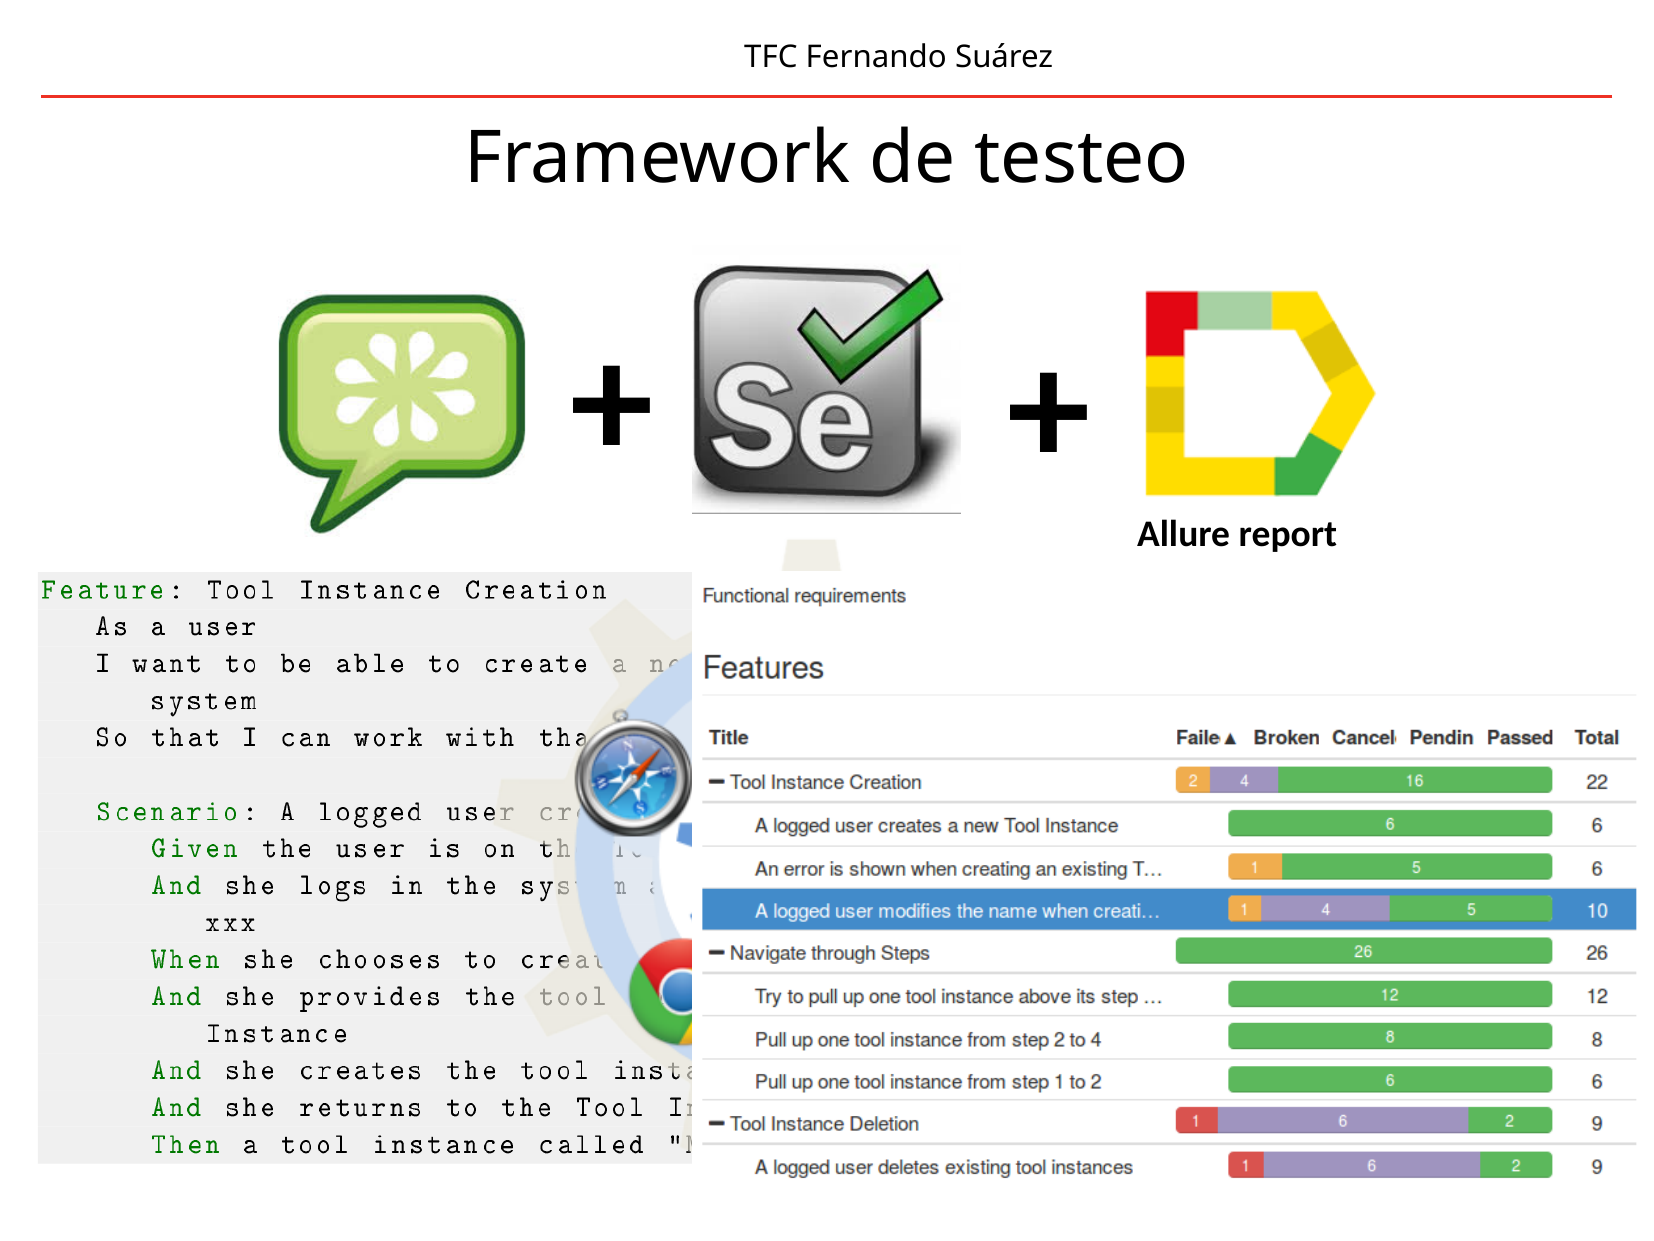

# Framework de testeo
+
+
Allure report